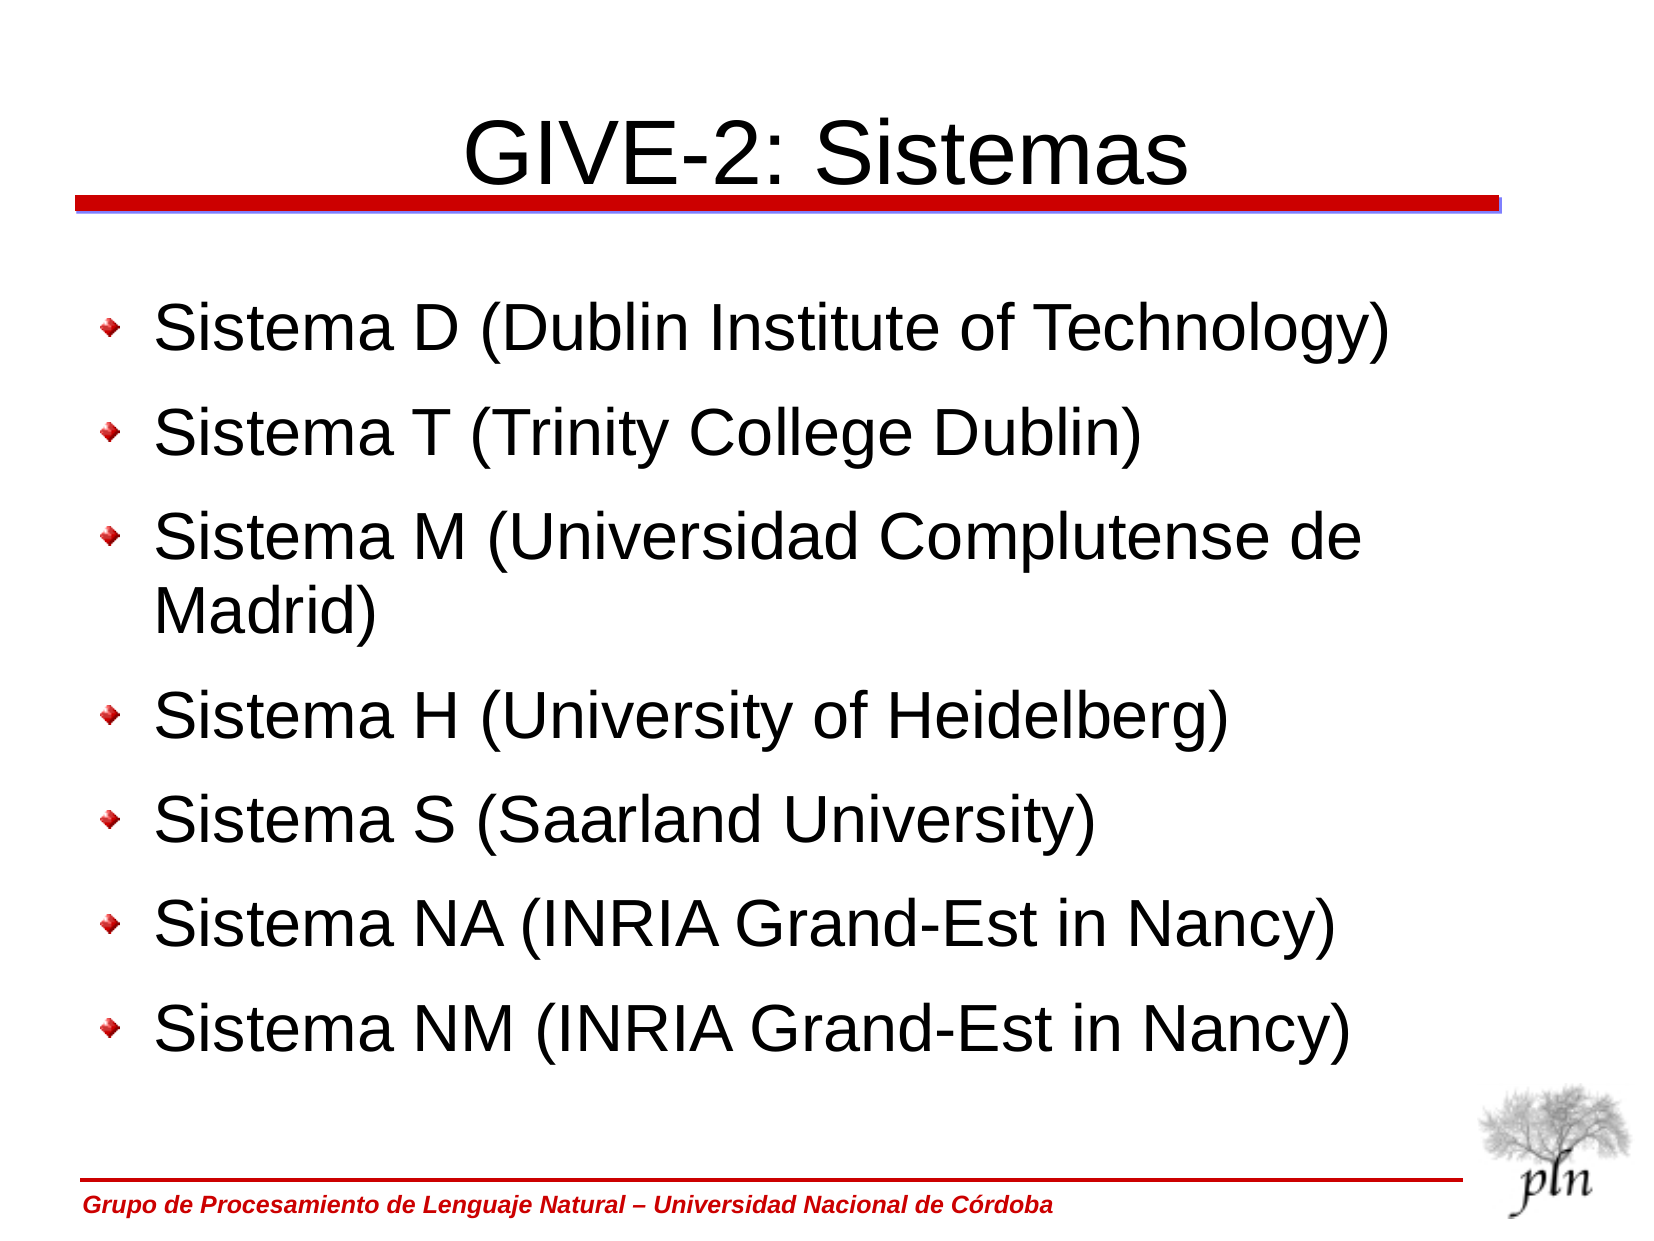

# GIVE-2: Sistemas
Sistema D (Dublin Institute of Technology)
Sistema T (Trinity College Dublin)
Sistema M (Universidad Complutense de Madrid)
Sistema H (University of Heidelberg)
Sistema S (Saarland University)
Sistema NA (INRIA Grand-Est in Nancy)
Sistema NM (INRIA Grand-Est in Nancy)